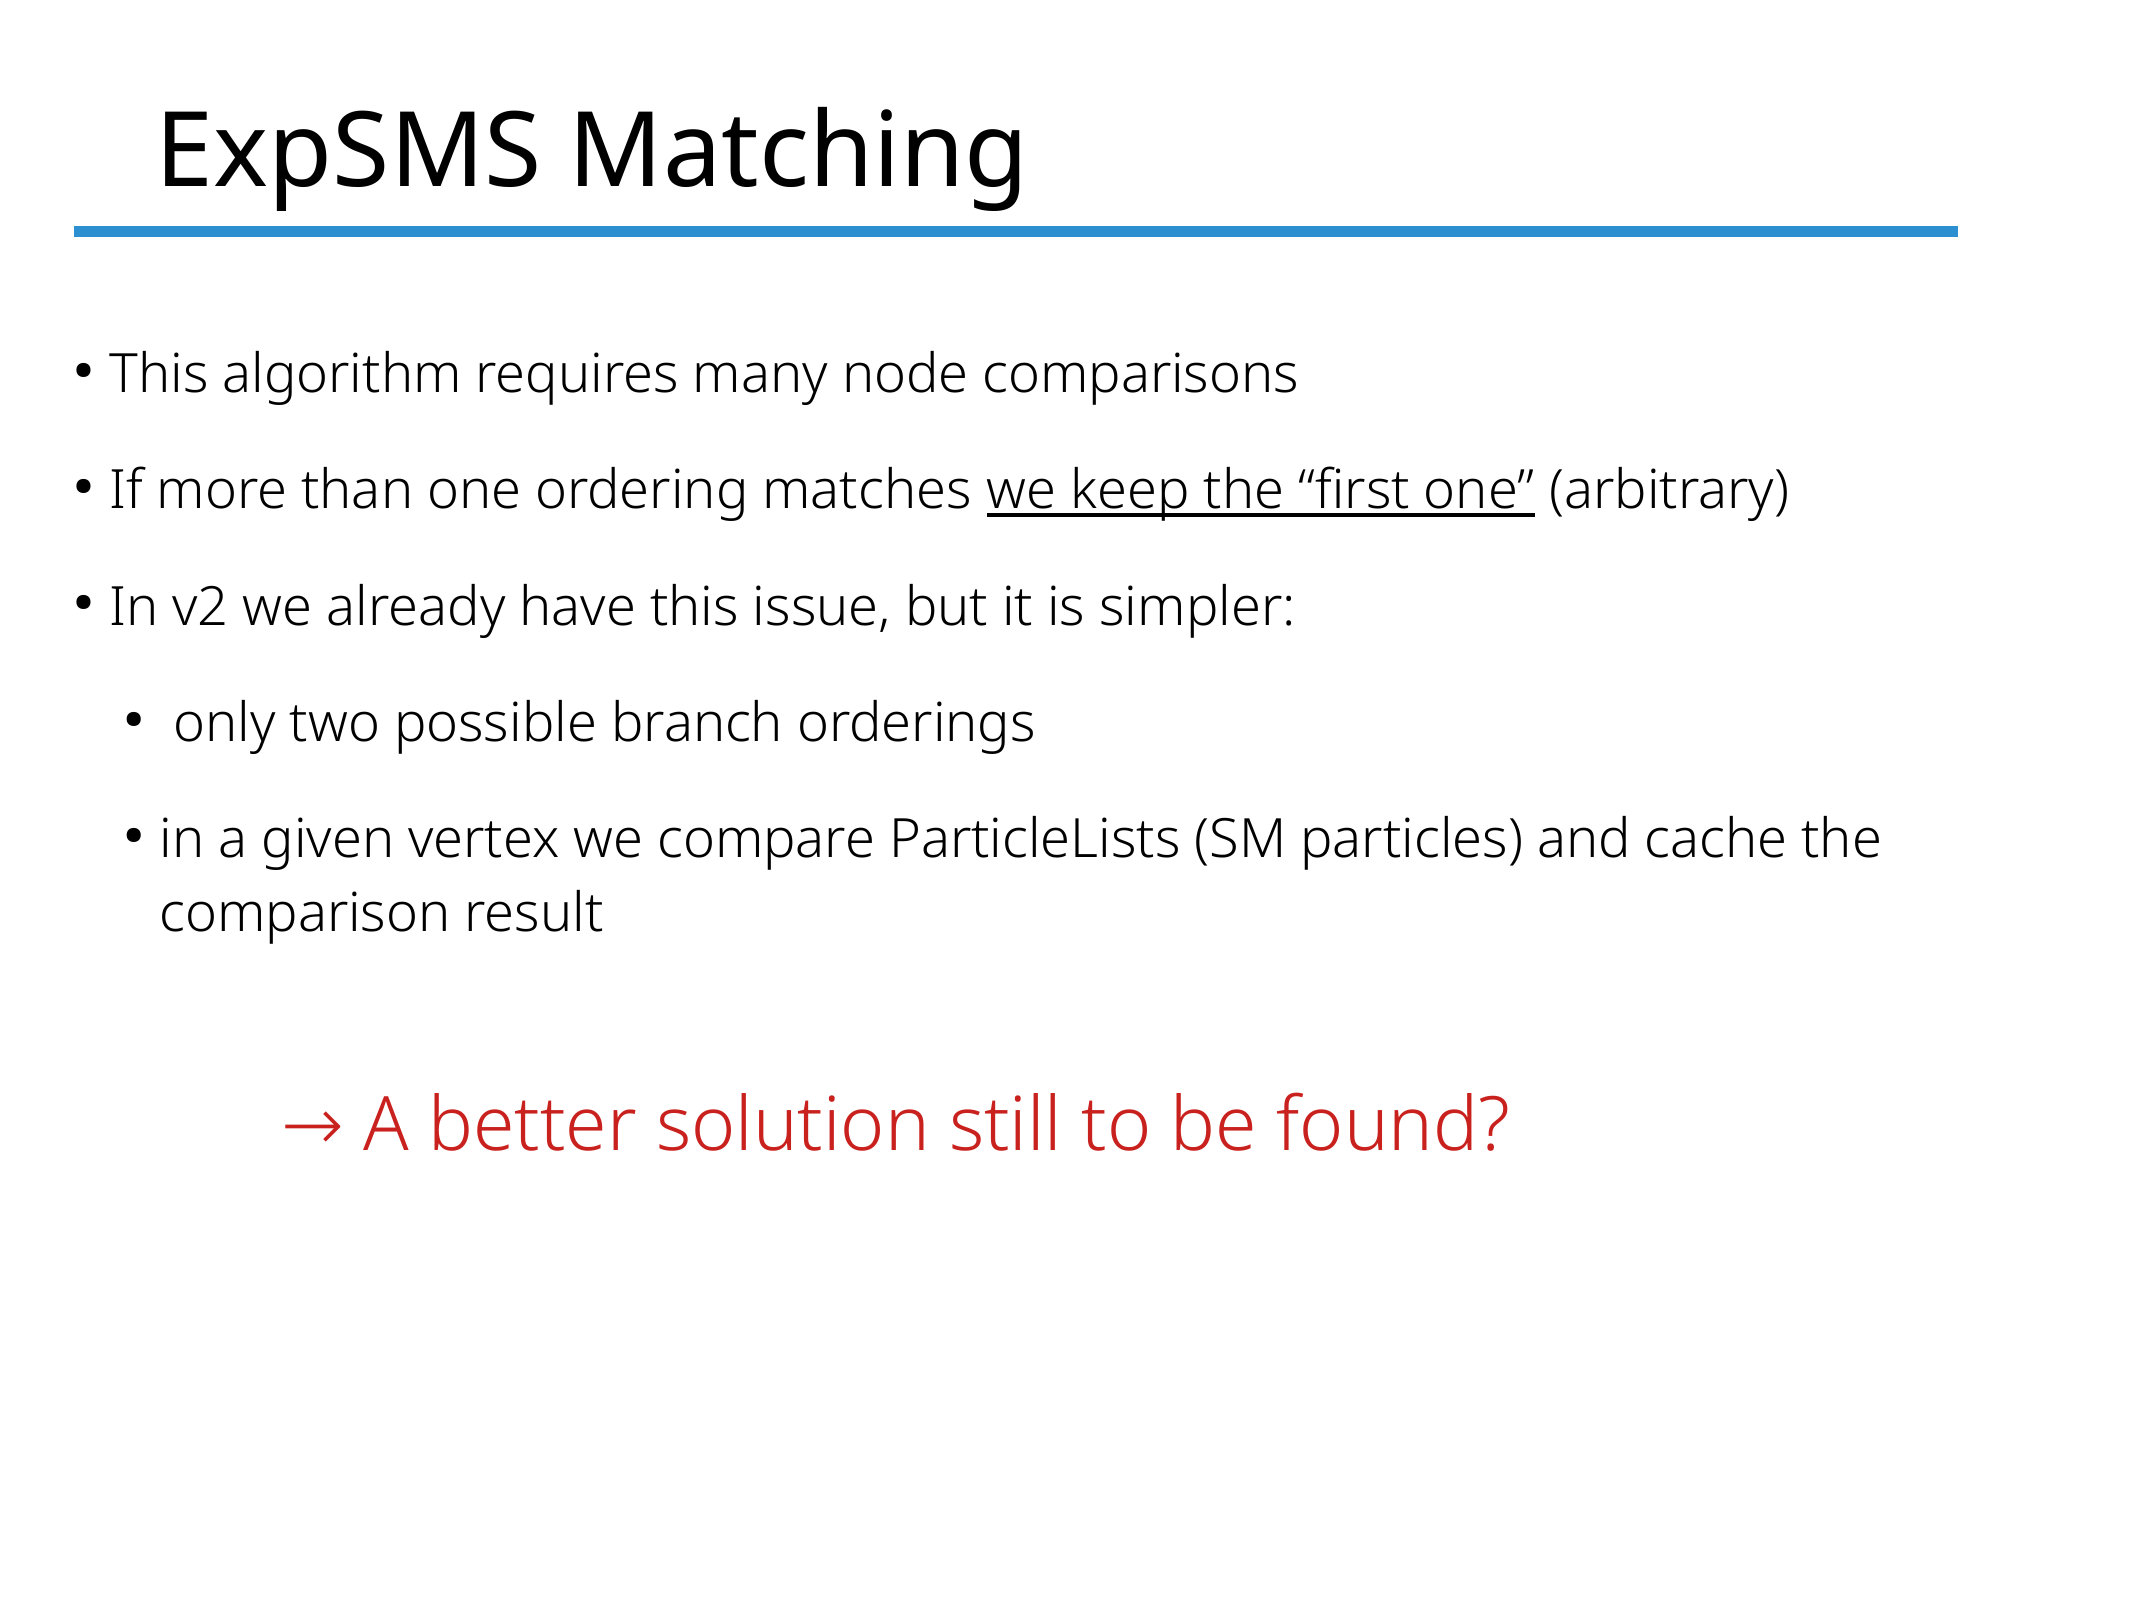

ExpSMS Matching
This algorithm requires many node comparisons
If more than one ordering matches we keep the “first one” (arbitrary)
In v2 we already have this issue, but it is simpler:
 only two possible branch orderings
in a given vertex we compare ParticleLists (SM particles) and cache the comparison result
→ A better solution still to be found?